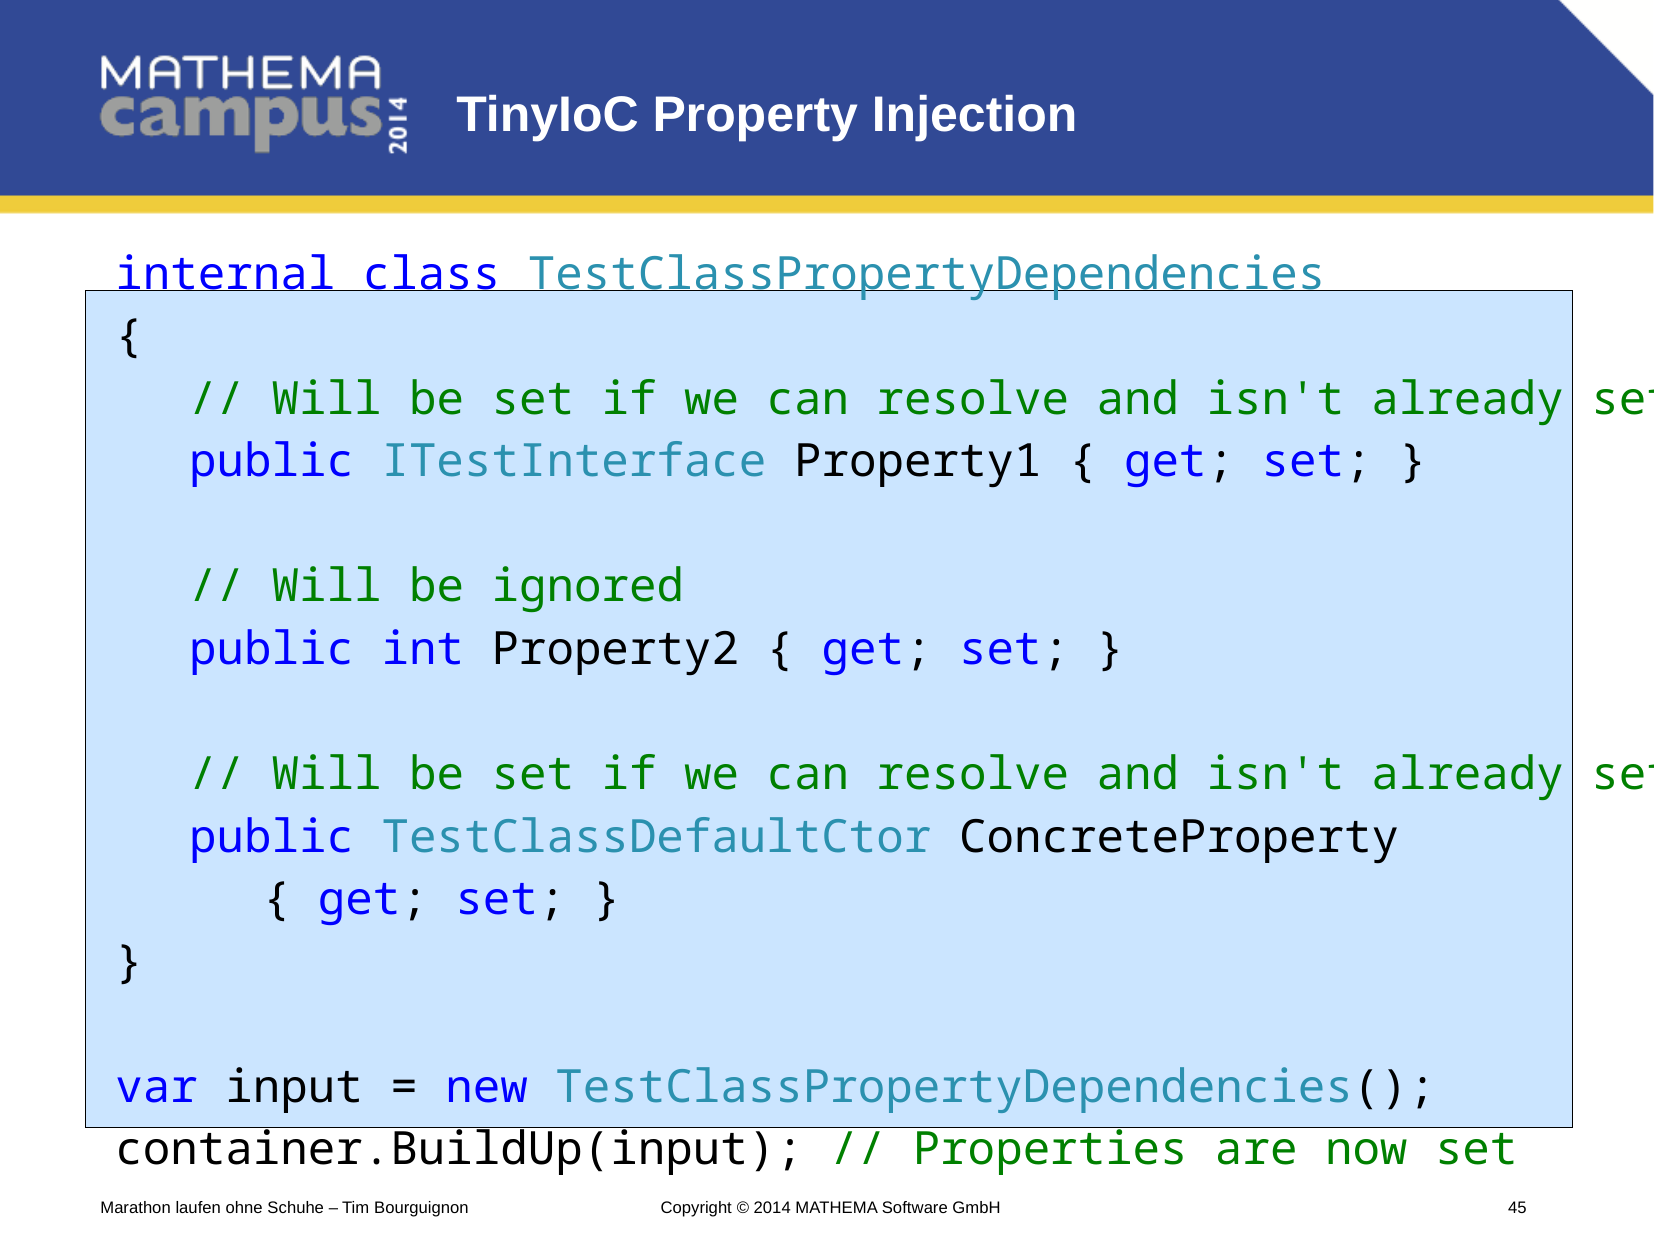

# TinyIoC Property Injection
internal class TestClassPropertyDependencies
{
	// Will be set if we can resolve and isn't already set
	public ITestInterface Property1 { get; set; }
	// Will be ignored
	public int Property2 { get; set; }
	// Will be set if we can resolve and isn't already set
	public TestClassDefaultCtor ConcreteProperty
		{ get; set; }
}
var input = new TestClassPropertyDependencies();
container.BuildUp(input); // Properties are now set